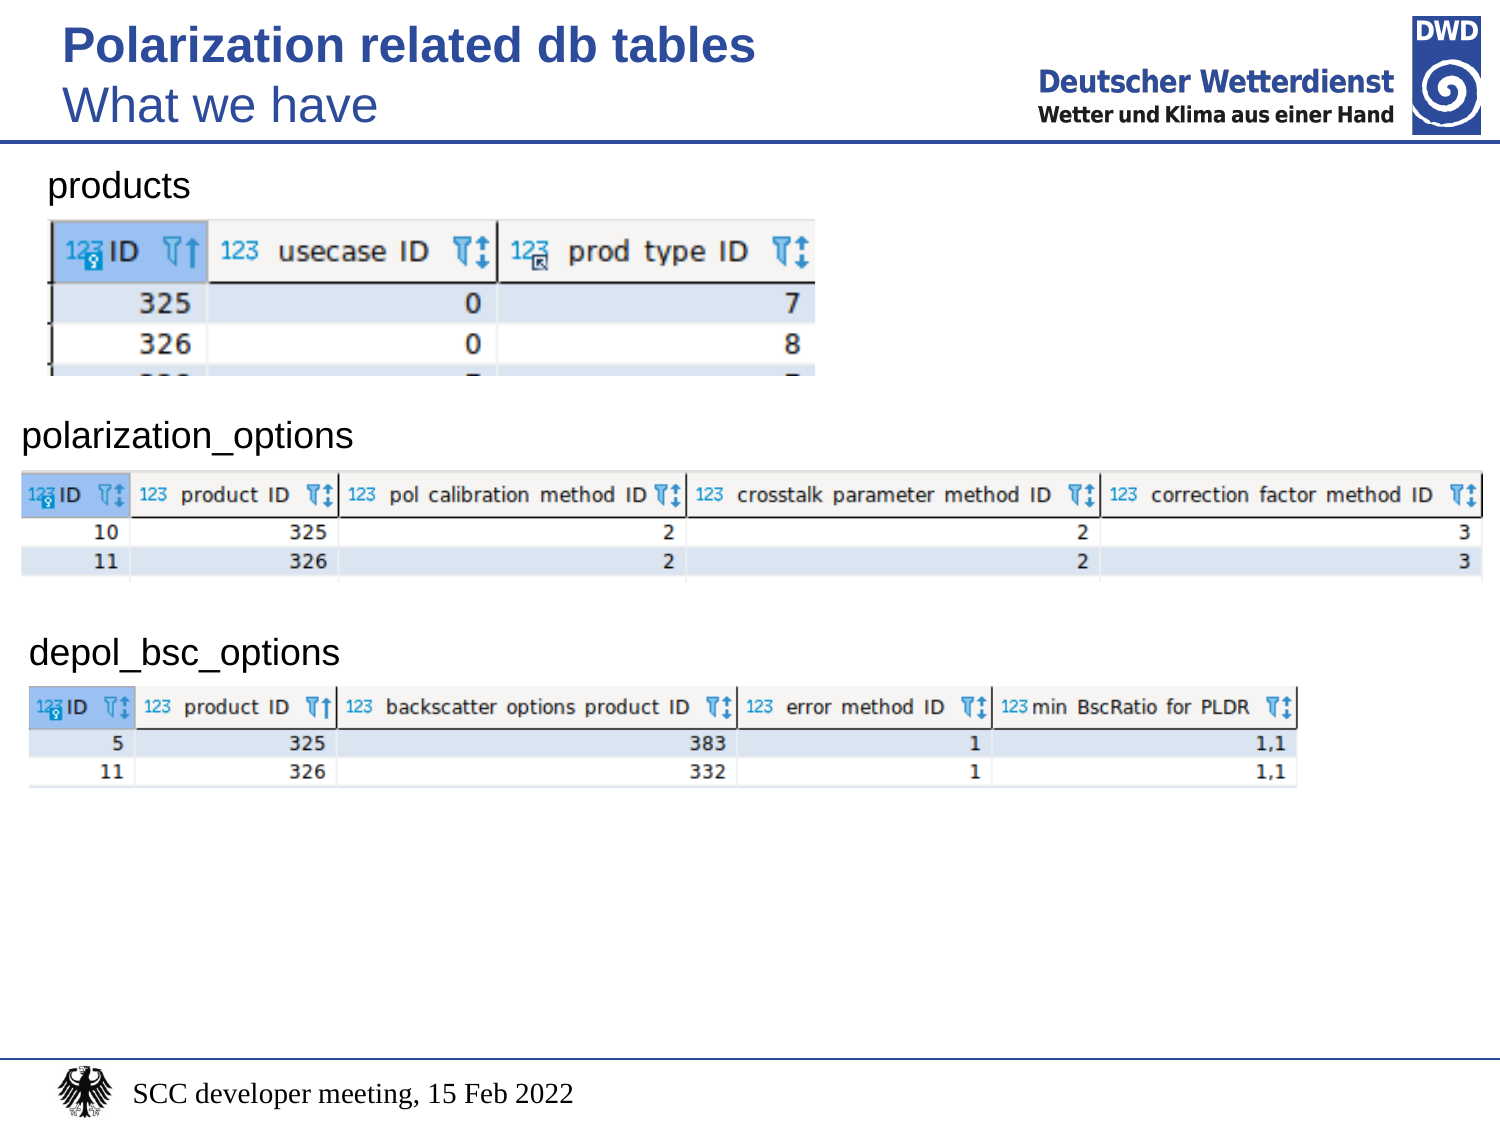

Polarization related db tables
What we have
products
polarization_options
depol_bsc_options